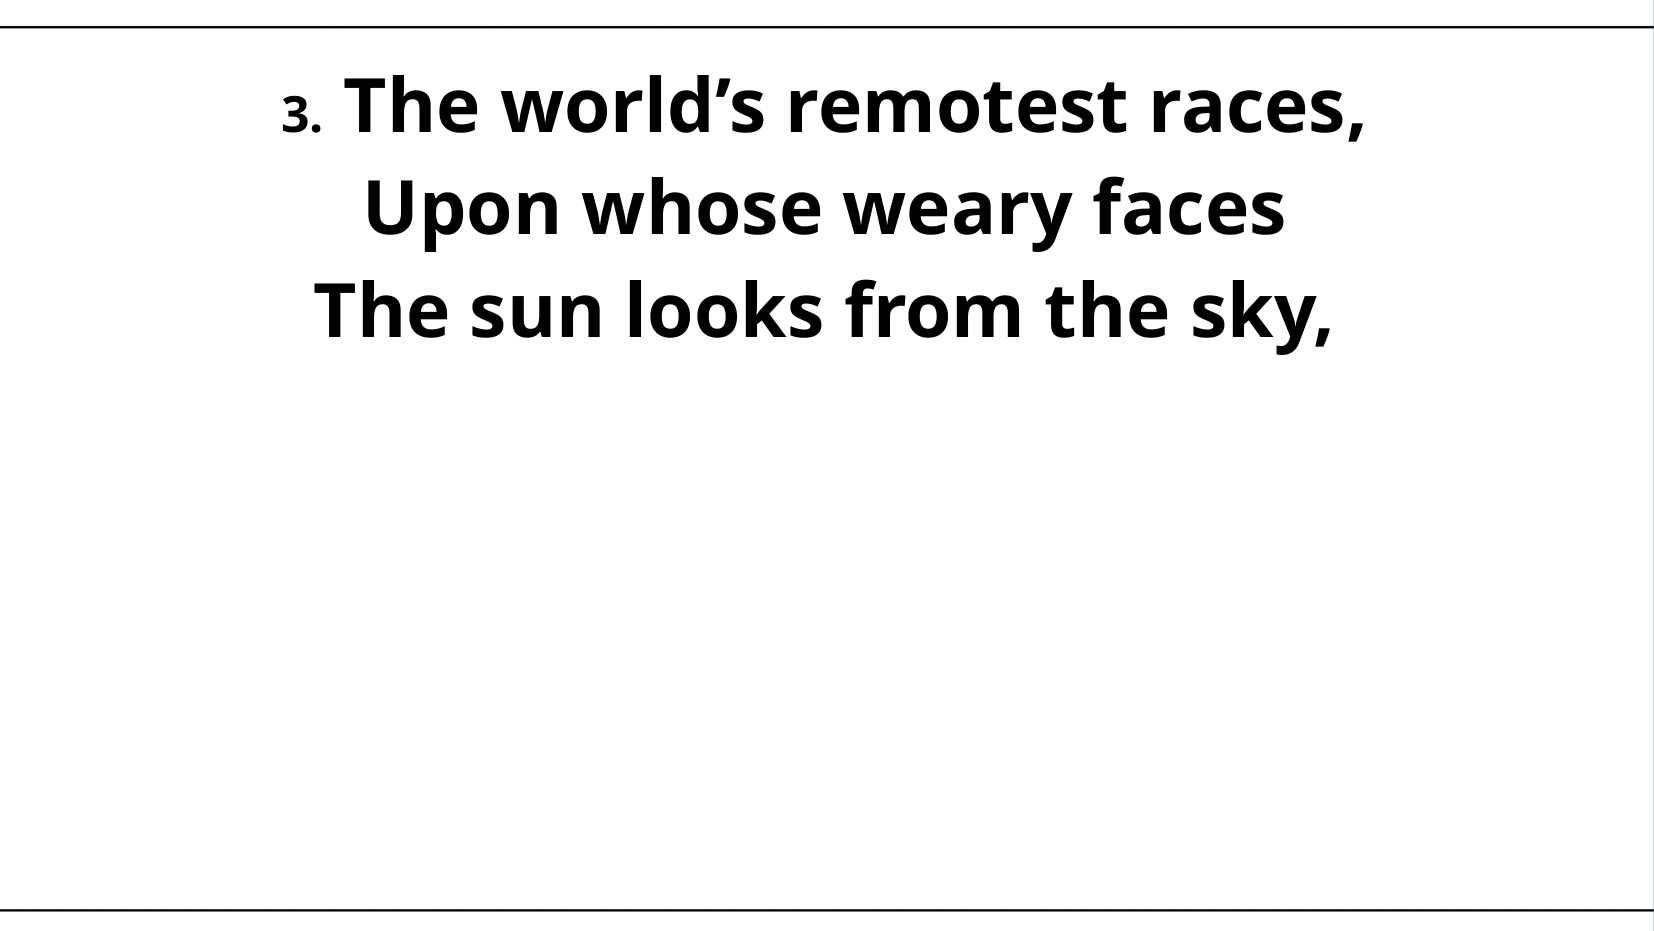

3. The world’s remotest races,
Upon whose weary faces
The sun looks from the sky,